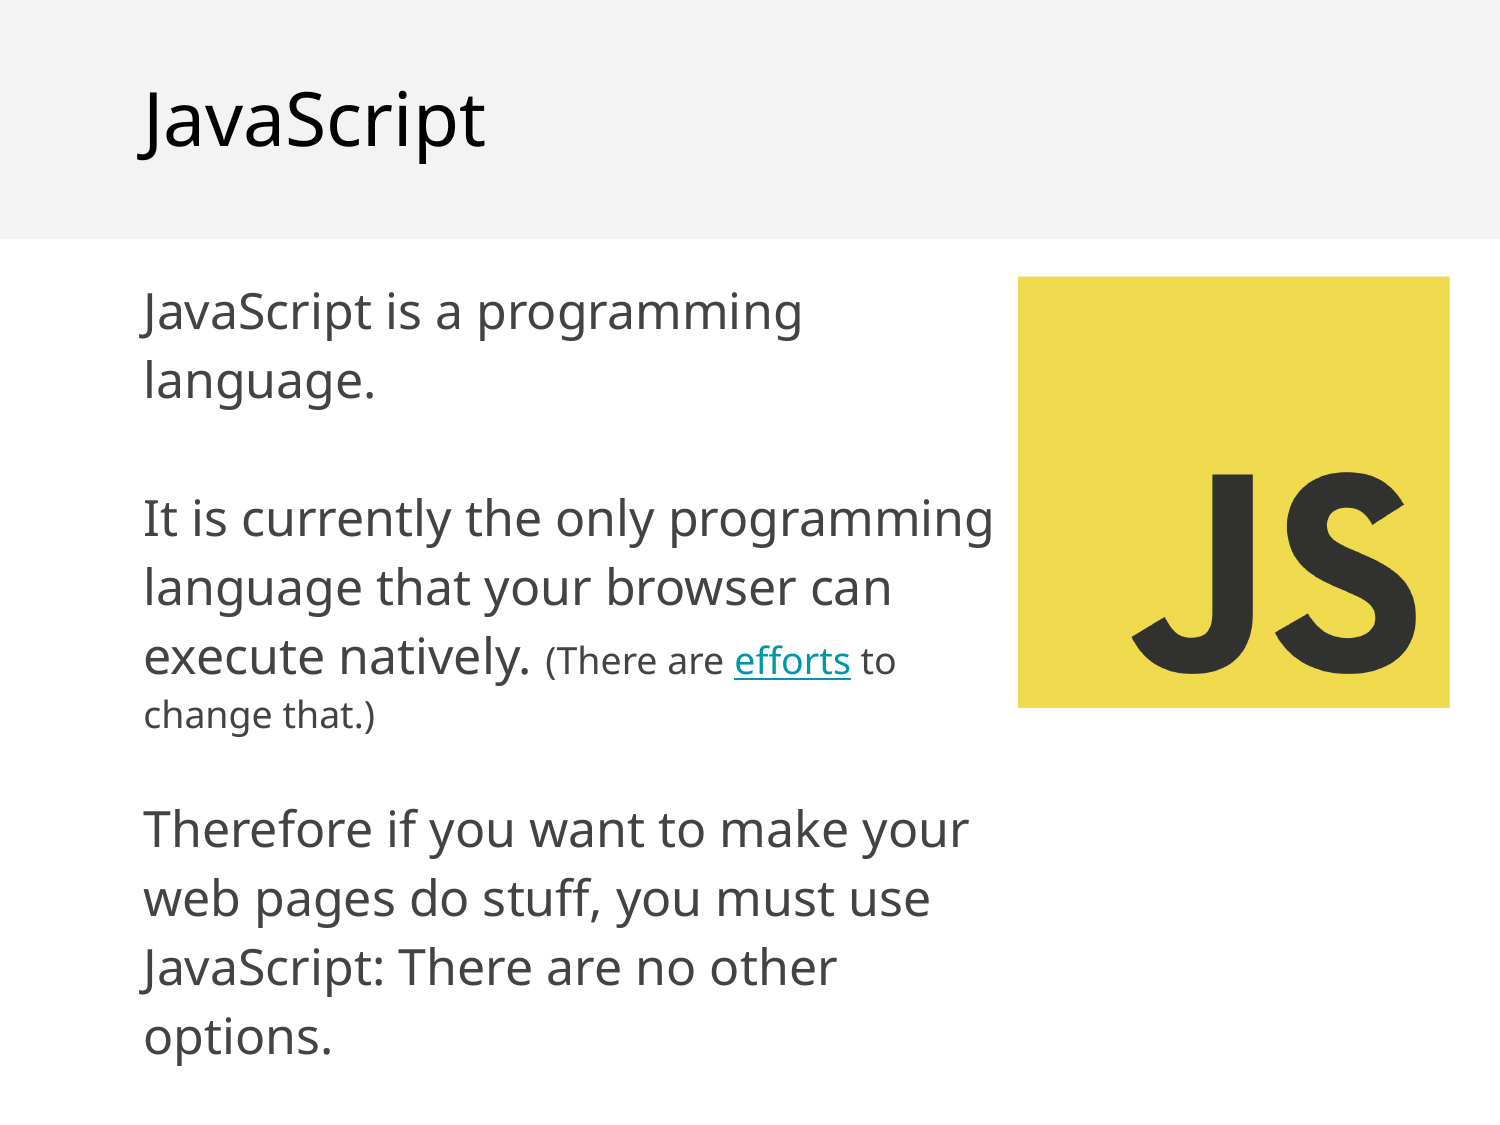

# JavaScript
JavaScript is a programming language.
It is currently the only programming language that your browser can execute natively. (There are efforts to change that.)
Therefore if you want to make your web pages do stuff, you must use JavaScript: There are no other options.